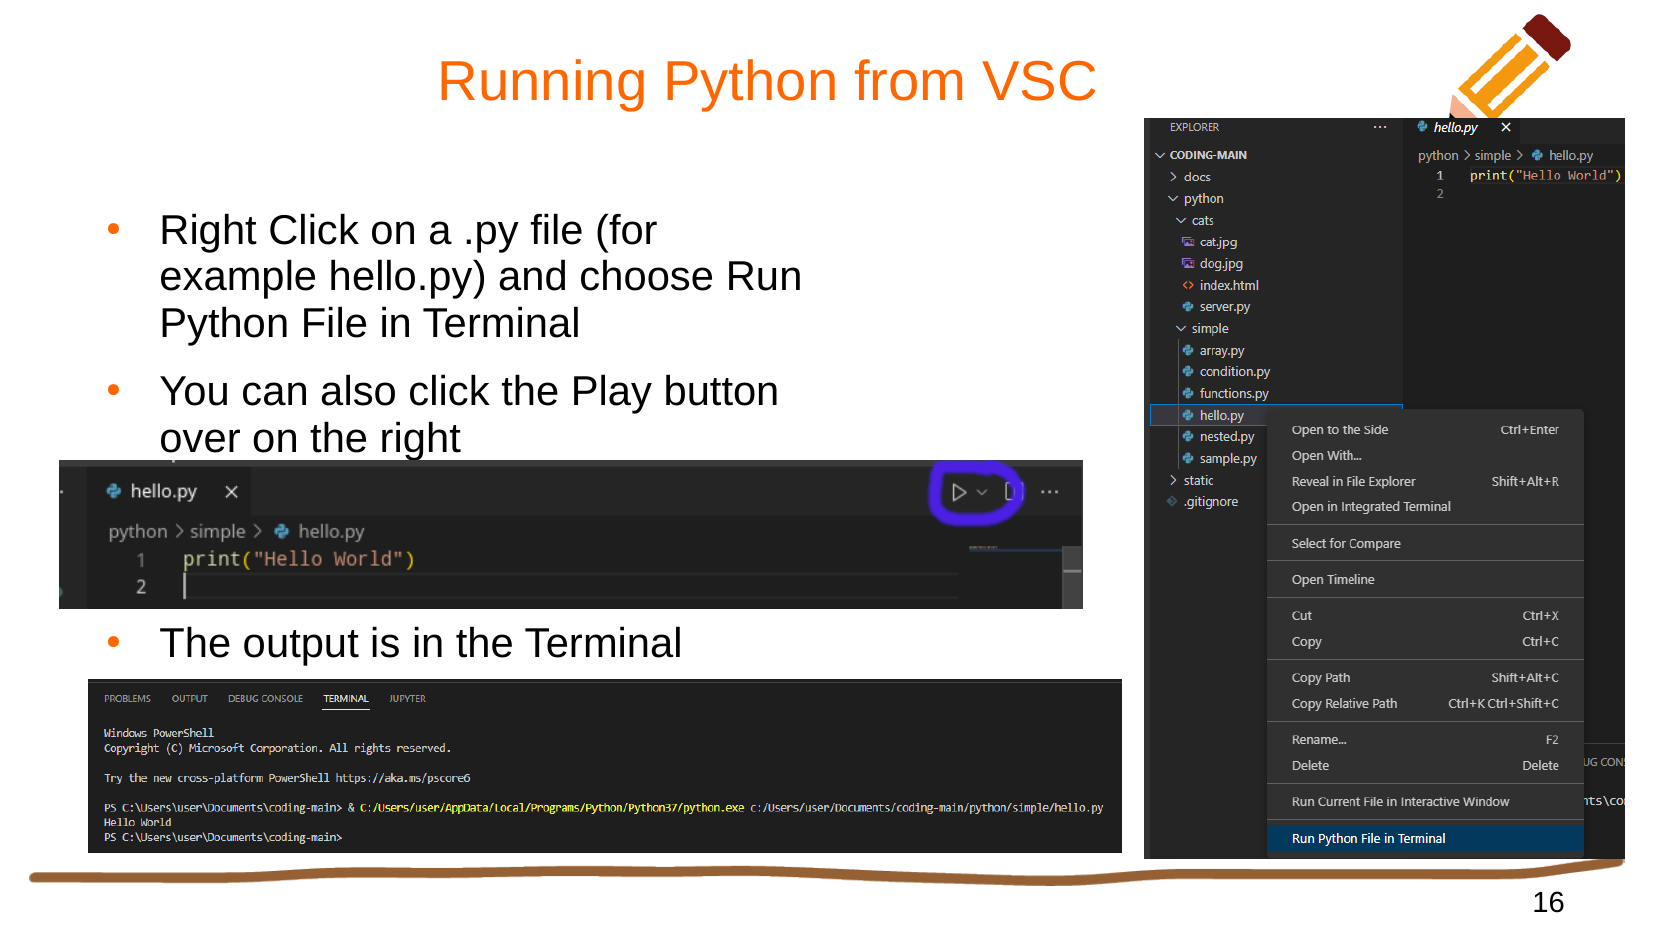

# Running Python from VSC
Right Click on a .py file (for example hello.py) and choose Run Python File in Terminal
You can also click the Play button over on the right
The output is in the Terminal
16